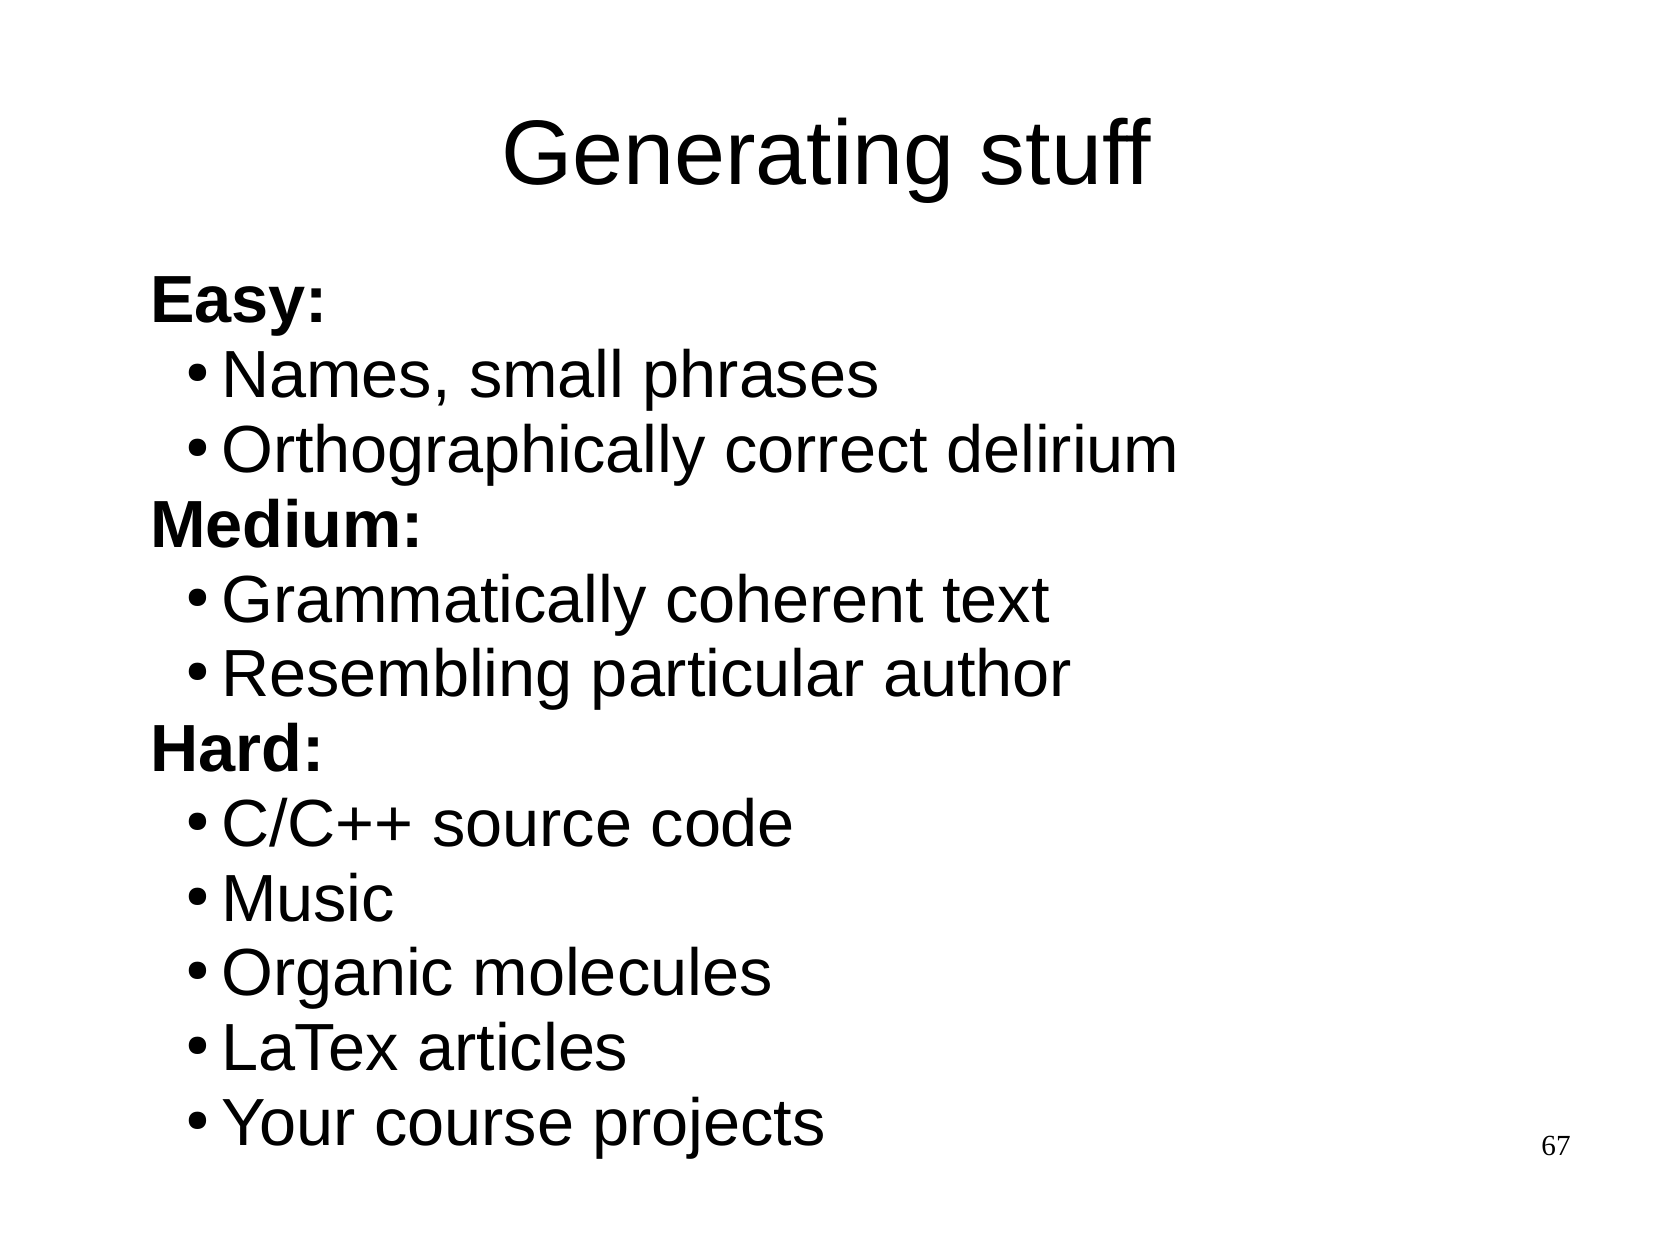

# Generating stuff
Easy:
Names, small phrases
Orthographically correct delirium
Medium:
Grammatically coherent text
Resembling particular author
Hard:
C/C++ source code
Music
Organic molecules
LaTex articles
Your course projects
67